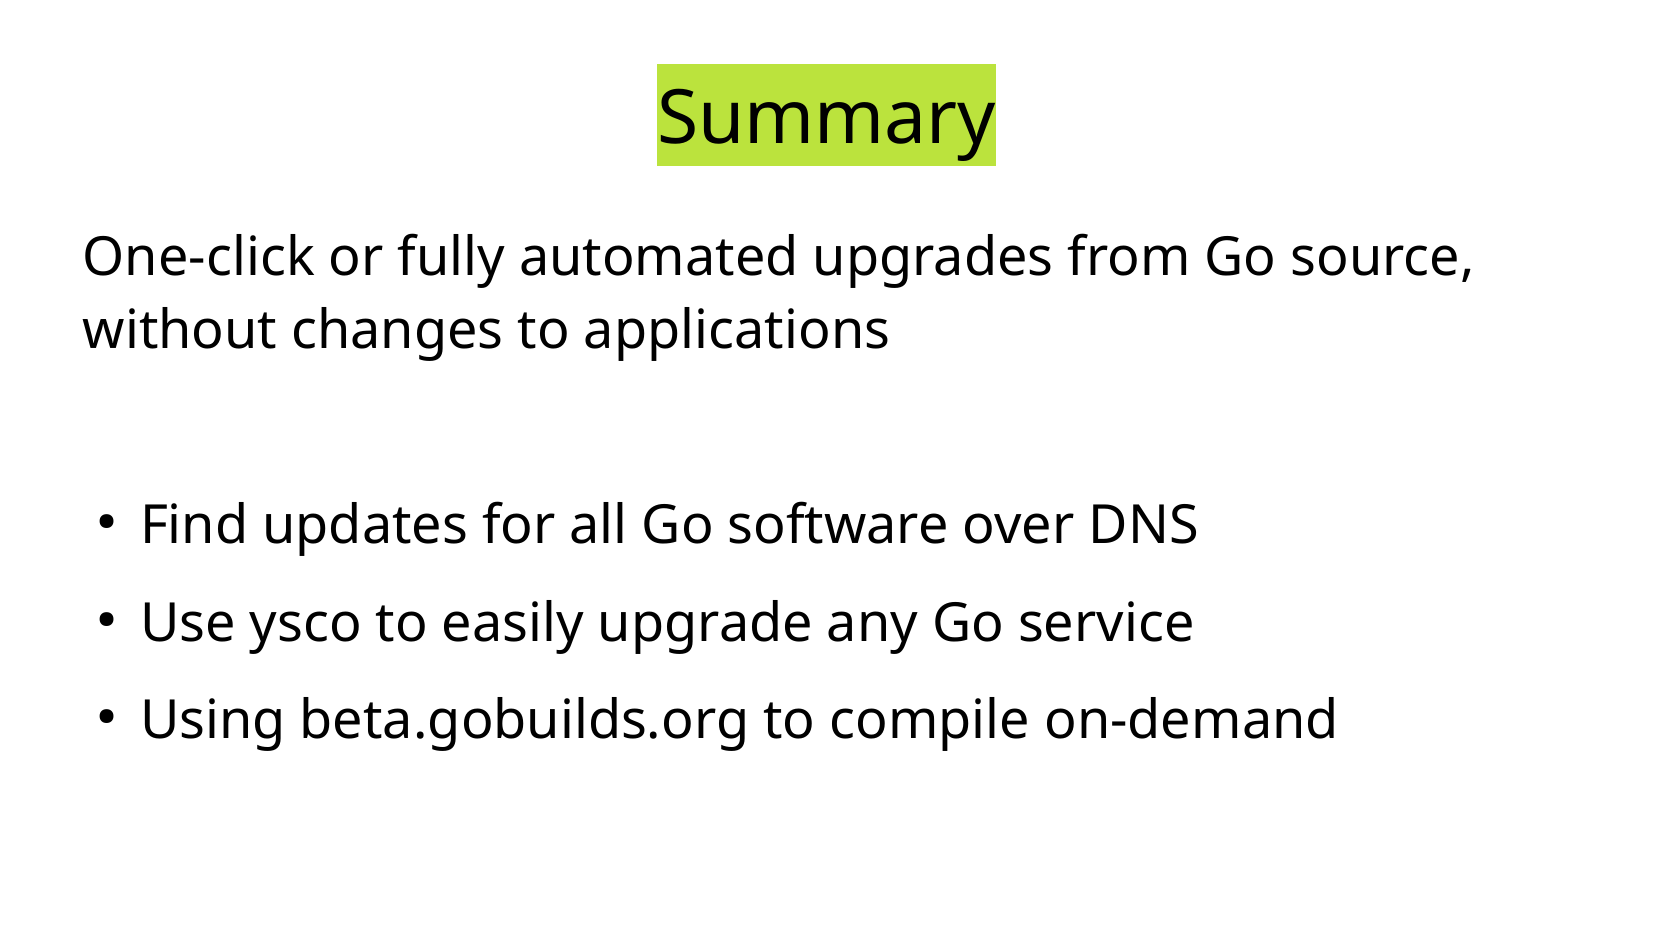

# Summary
One-click or fully automated upgrades from Go source, without changes to applications
Find updates for all Go software over DNS
Use ysco to easily upgrade any Go service
Using beta.gobuilds.org to compile on-demand